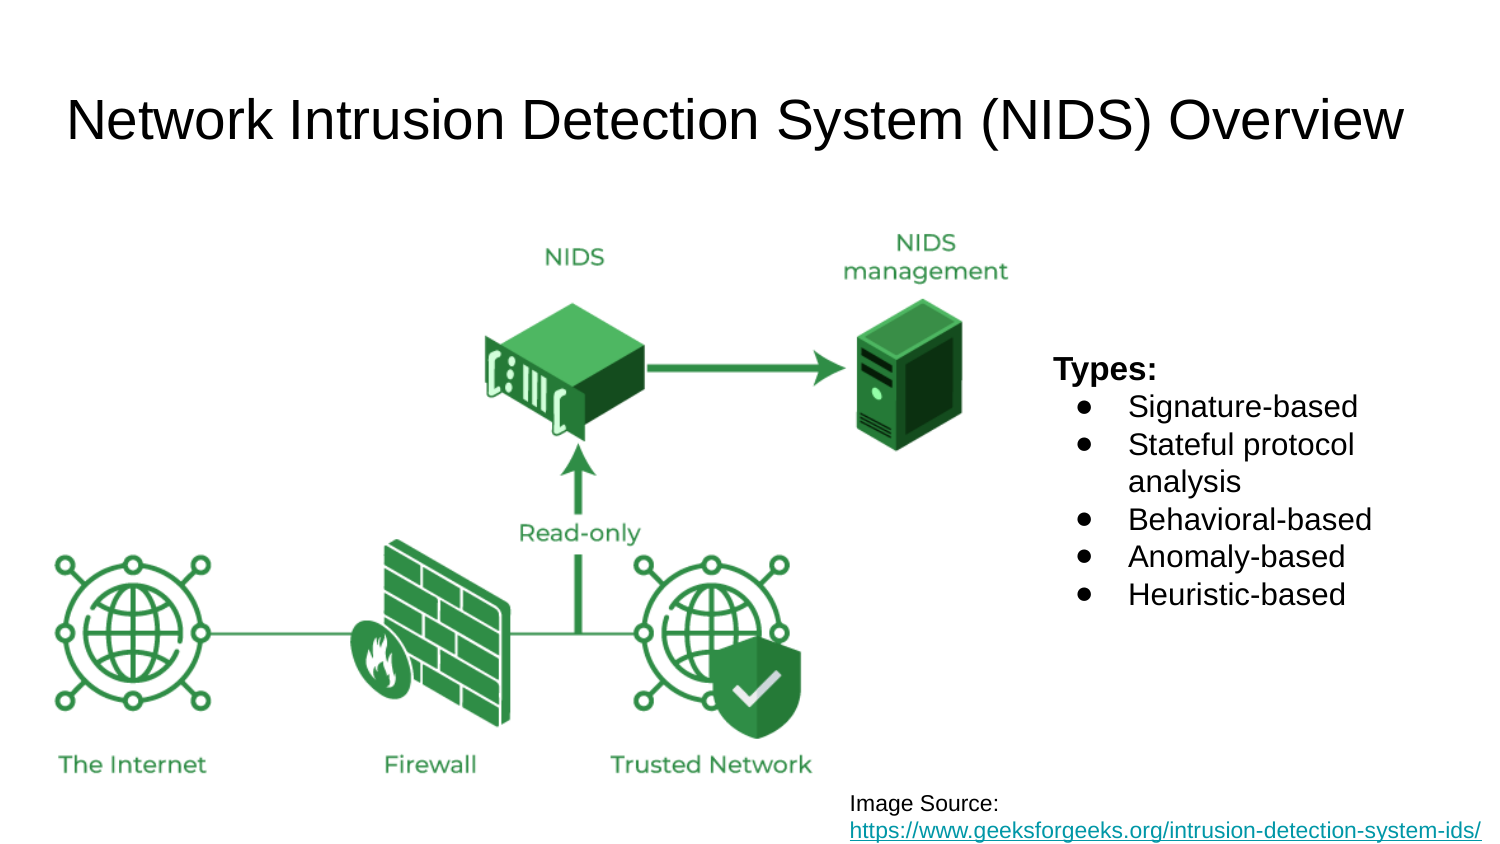

# Network Intrusion Detection System (NIDS) Overview
Types:
Signature-based
Stateful protocol analysis
Behavioral-based
Anomaly-based
Heuristic-based
Image Source: https://www.geeksforgeeks.org/intrusion-detection-system-ids/